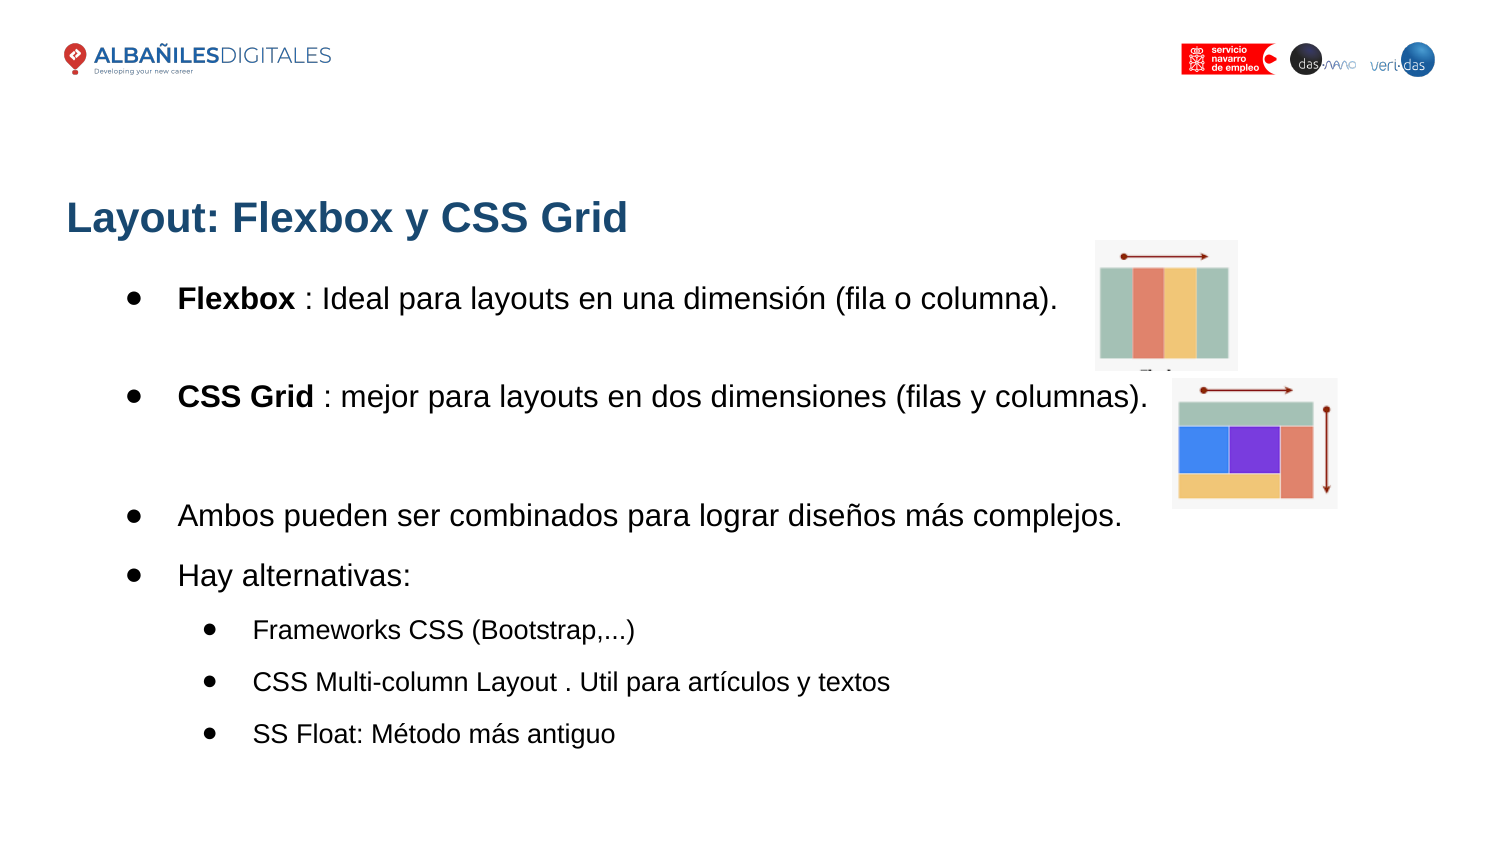

Layout: Flexbox y CSS Grid
Flexbox : Ideal para layouts en una dimensión (fila o columna).
CSS Grid : mejor para layouts en dos dimensiones (filas y columnas).
Ambos pueden ser combinados para lograr diseños más complejos.
Hay alternativas:
Frameworks CSS (Bootstrap,...)
CSS Multi-column Layout . Util para artículos y textos
SS Float: Método más antiguo